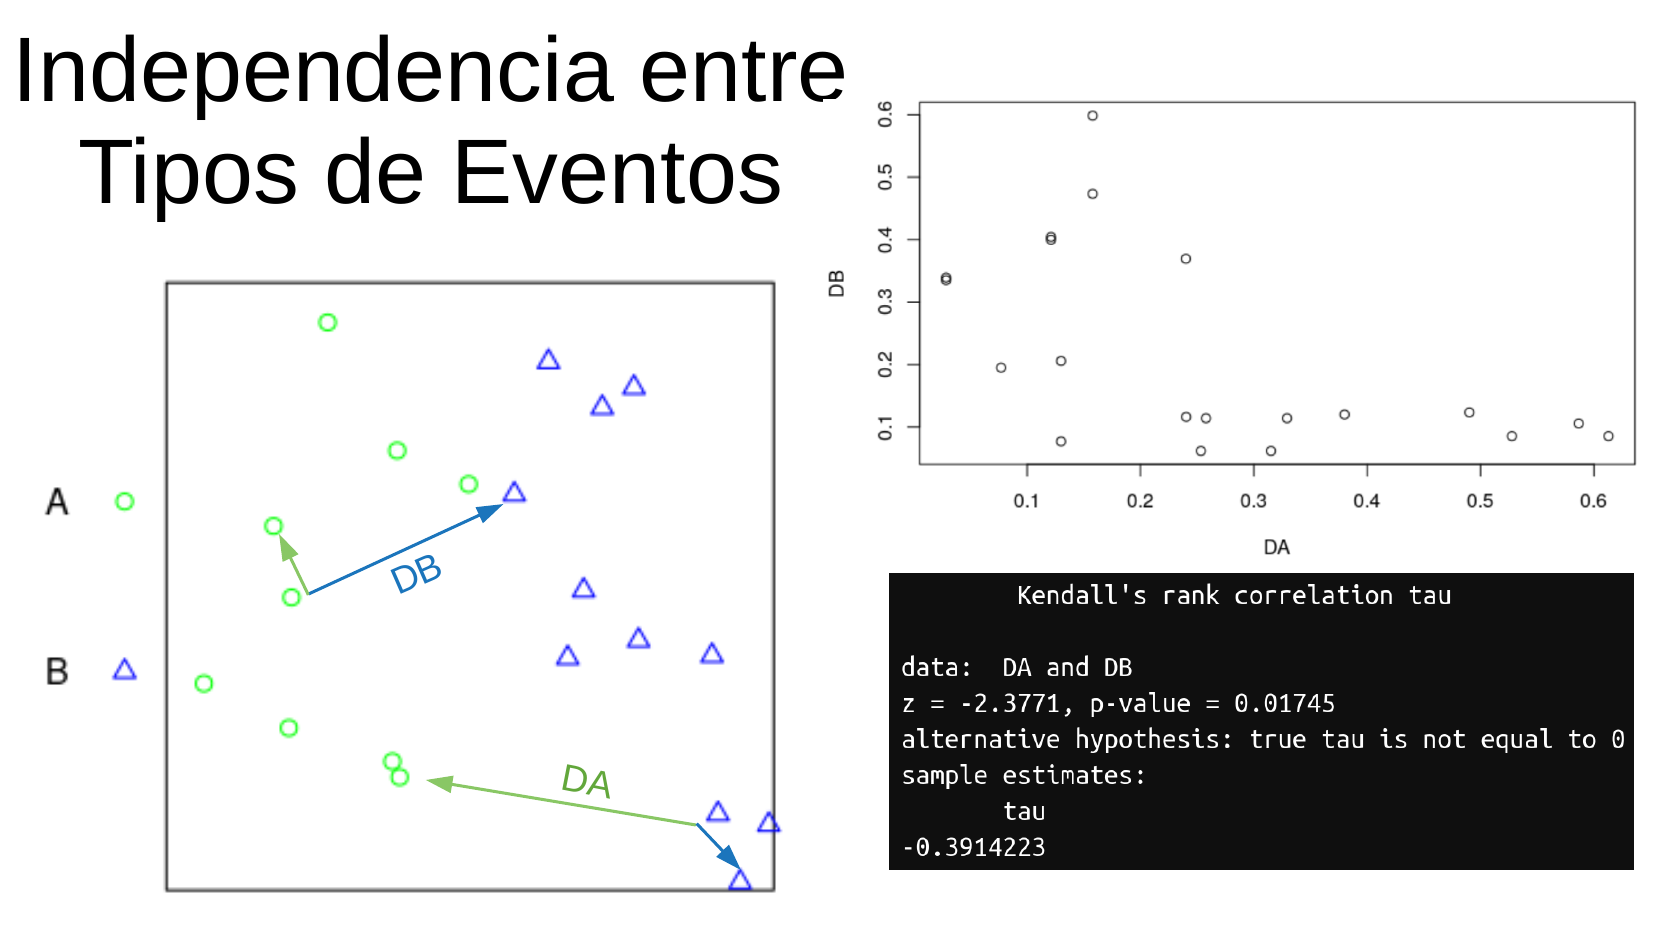

# Independencia entre Tipos de Eventos
DB
DA